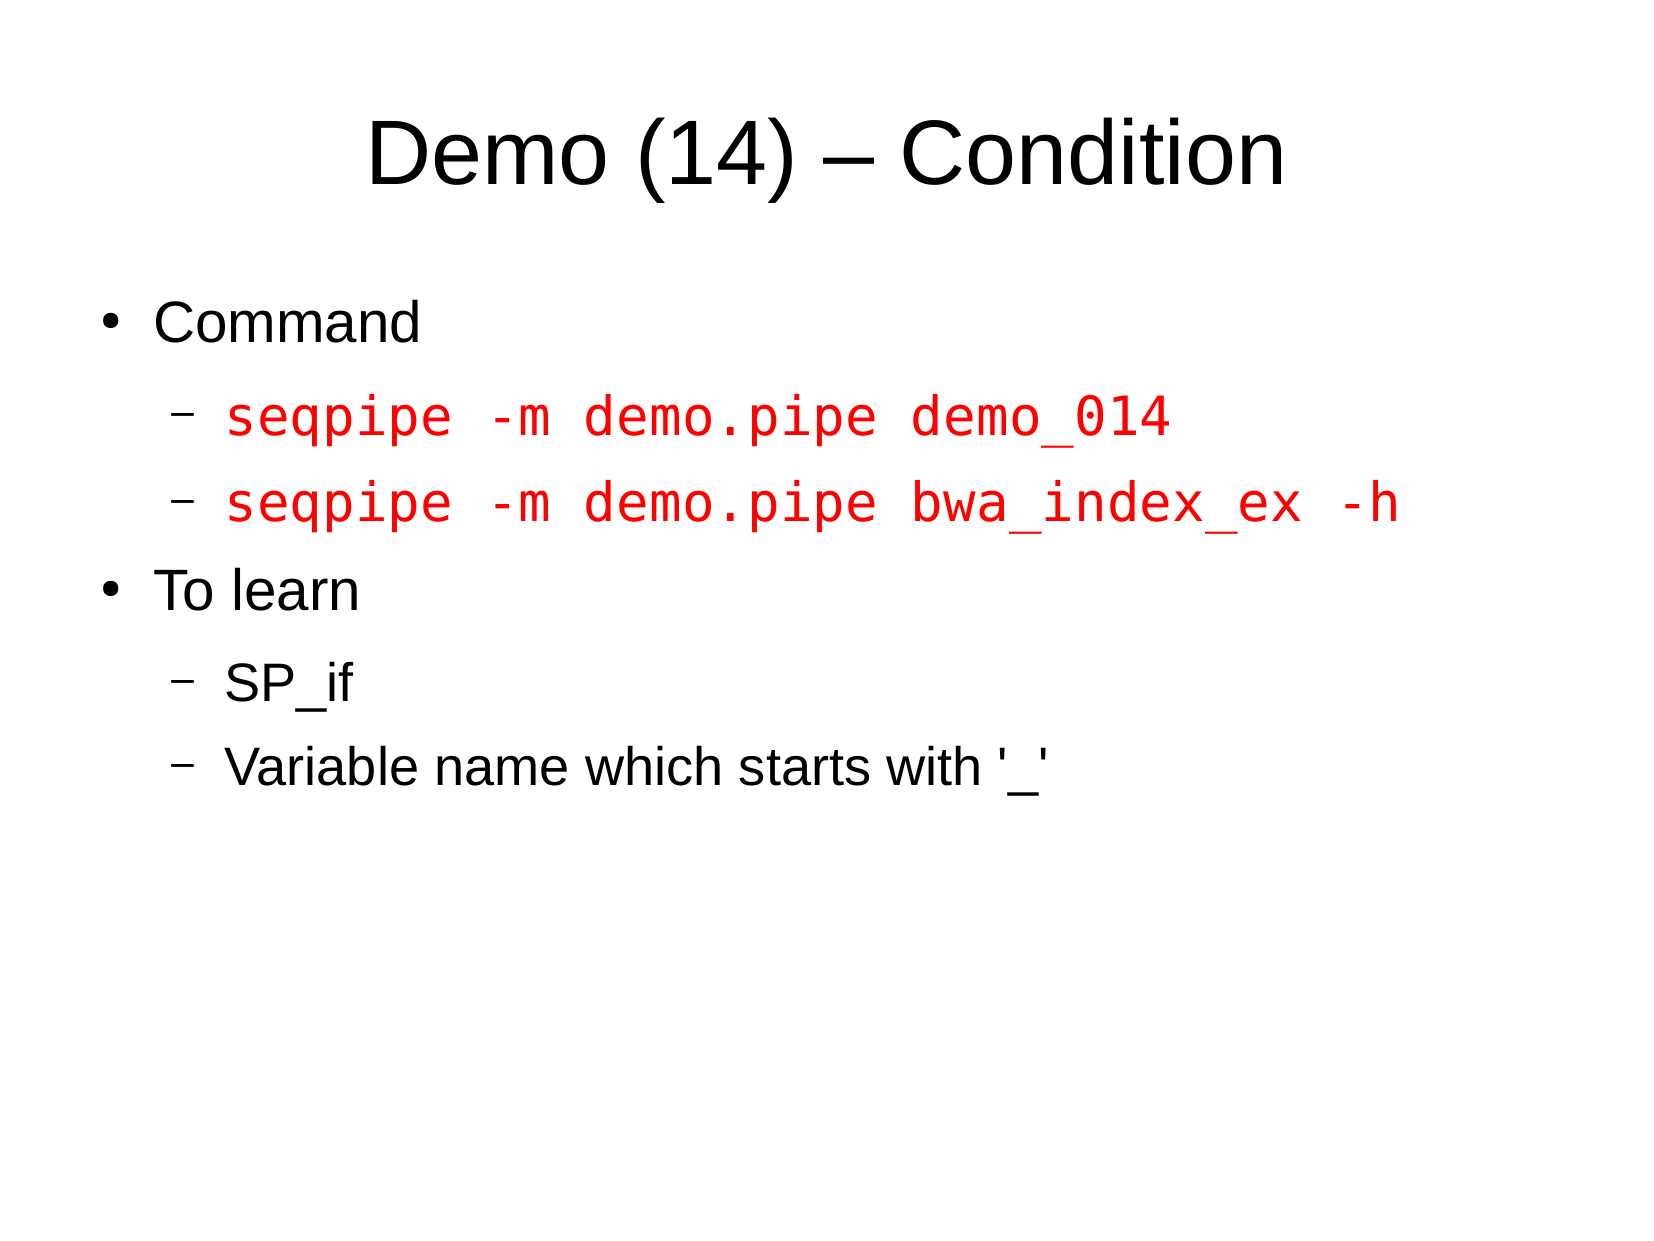

# Demo (14) – Condition
Command
seqpipe -m demo.pipe demo_014
seqpipe -m demo.pipe bwa_index_ex -h
To learn
SP_if
Variable name which starts with '_'